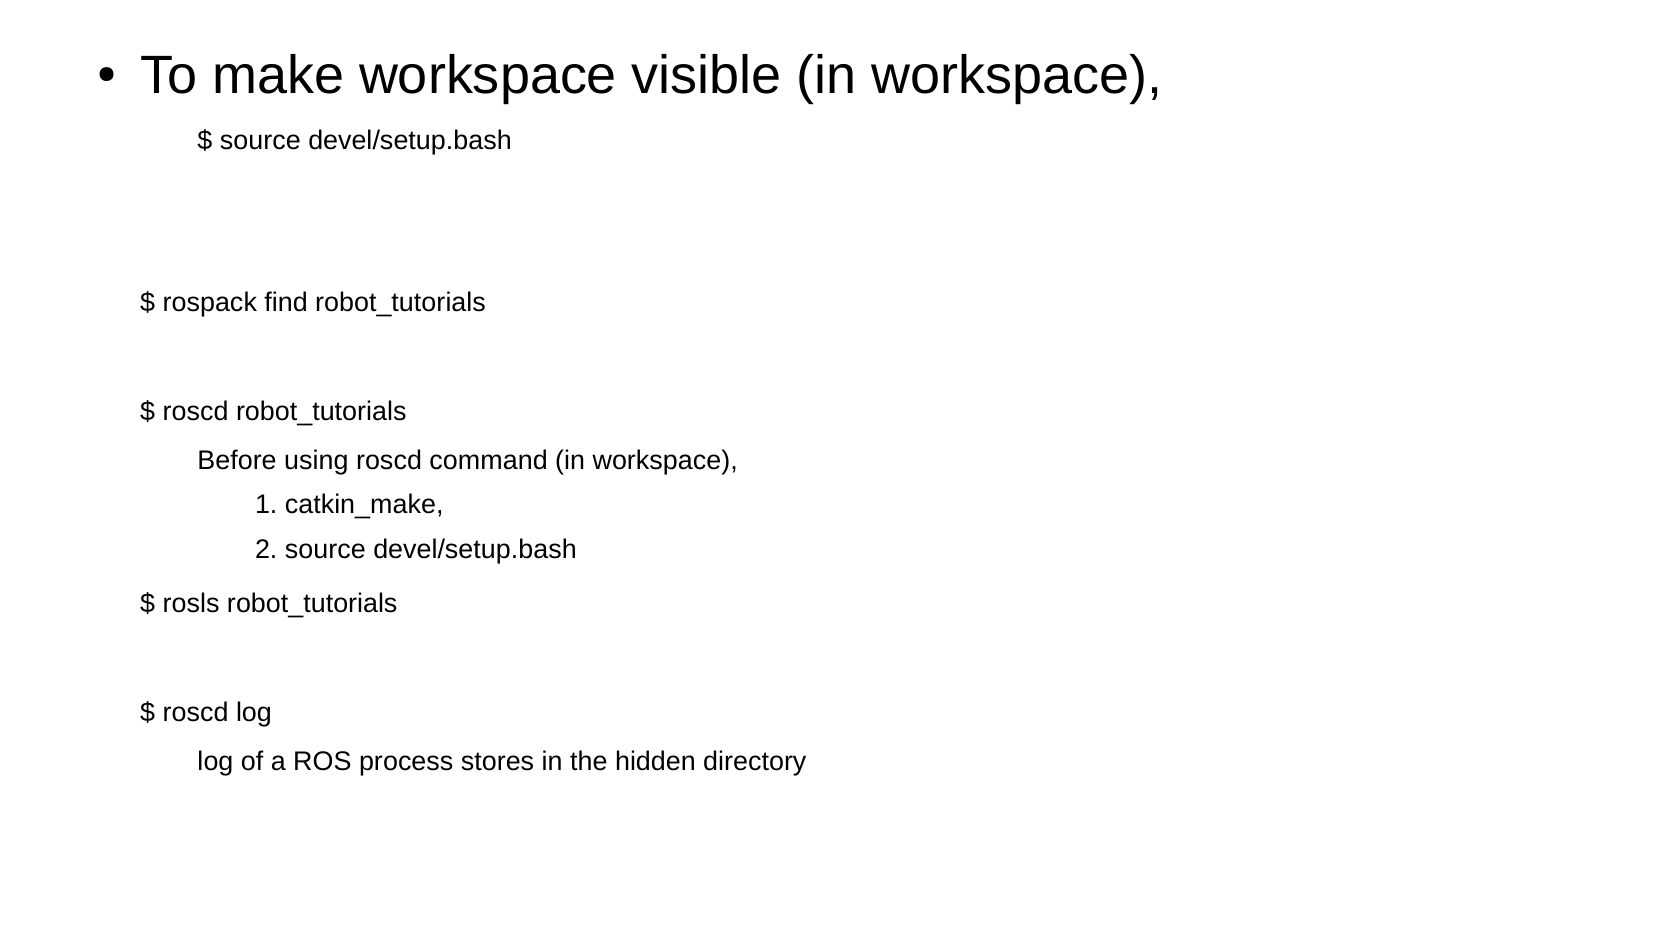

# To make workspace visible (in workspace),
$ source devel/setup.bash
$ rospack find robot_tutorials
$ roscd robot_tutorials
Before using roscd command (in workspace),
1. catkin_make,
2. source devel/setup.bash
$ rosls robot_tutorials
$ roscd log
log of a ROS process stores in the hidden directory